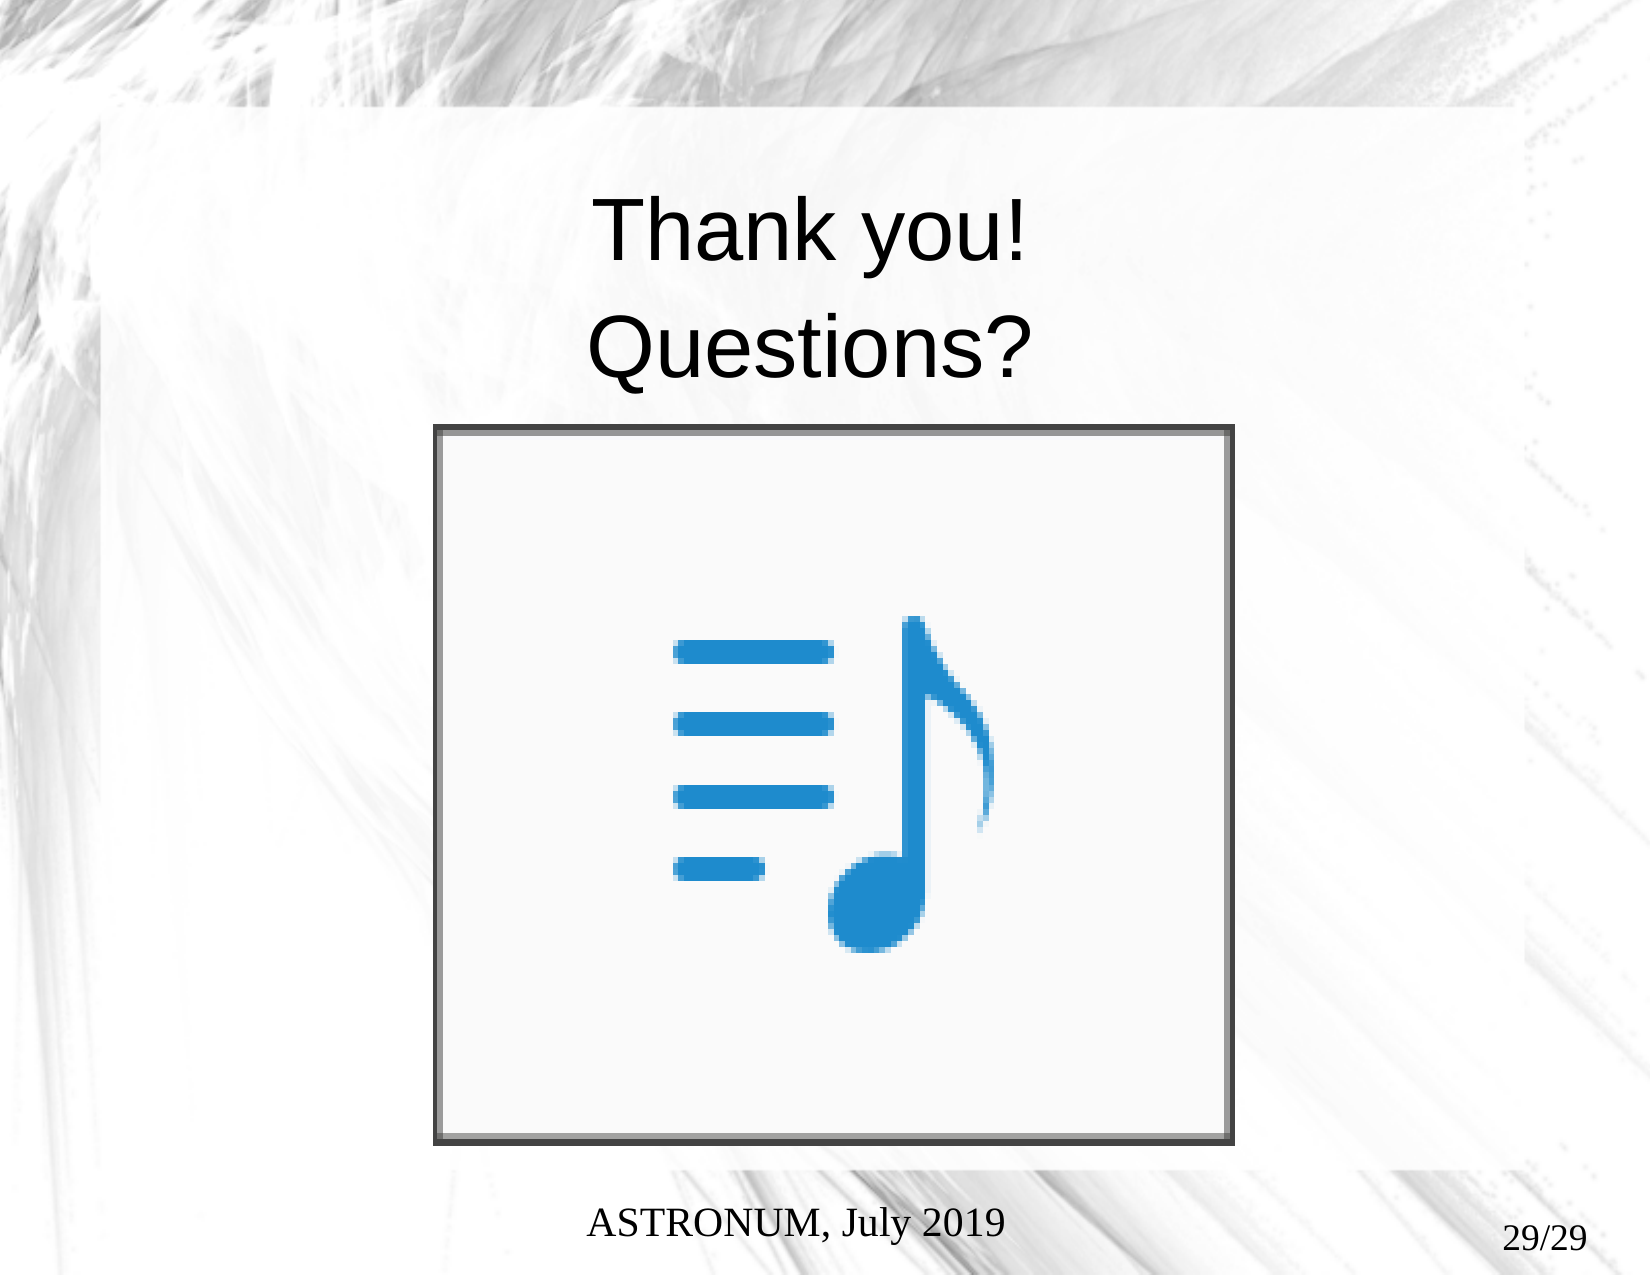

Thank you!
# Questions?
ASTRONUM, July 2019
29